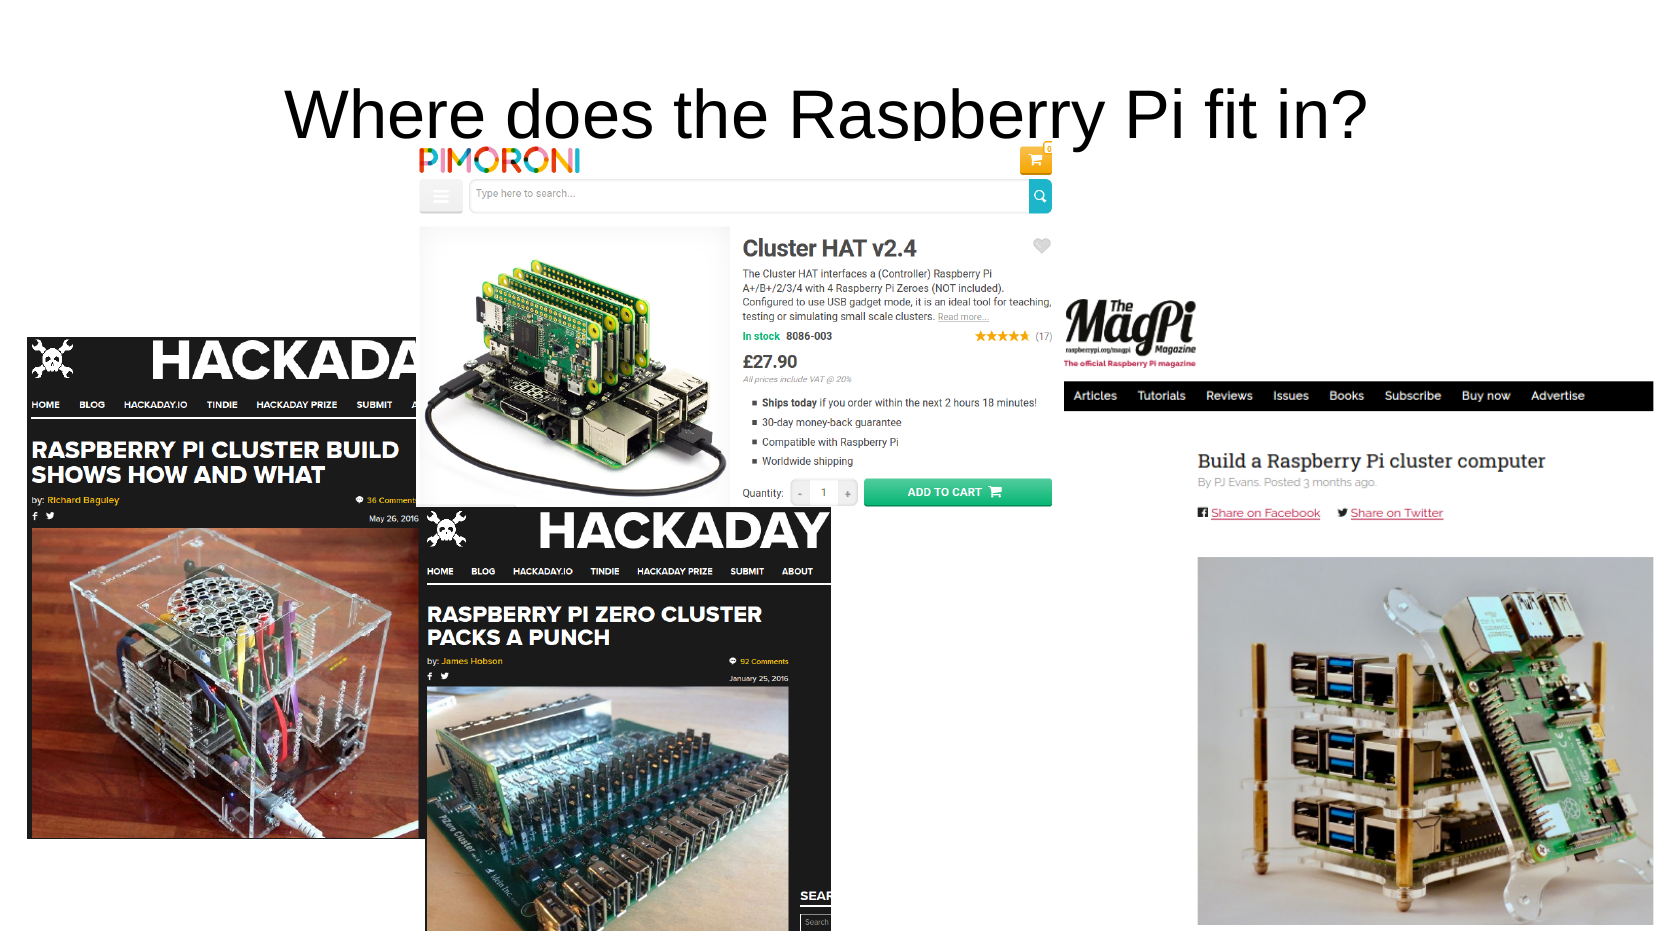

# Where does the Raspberry Pi fit in?